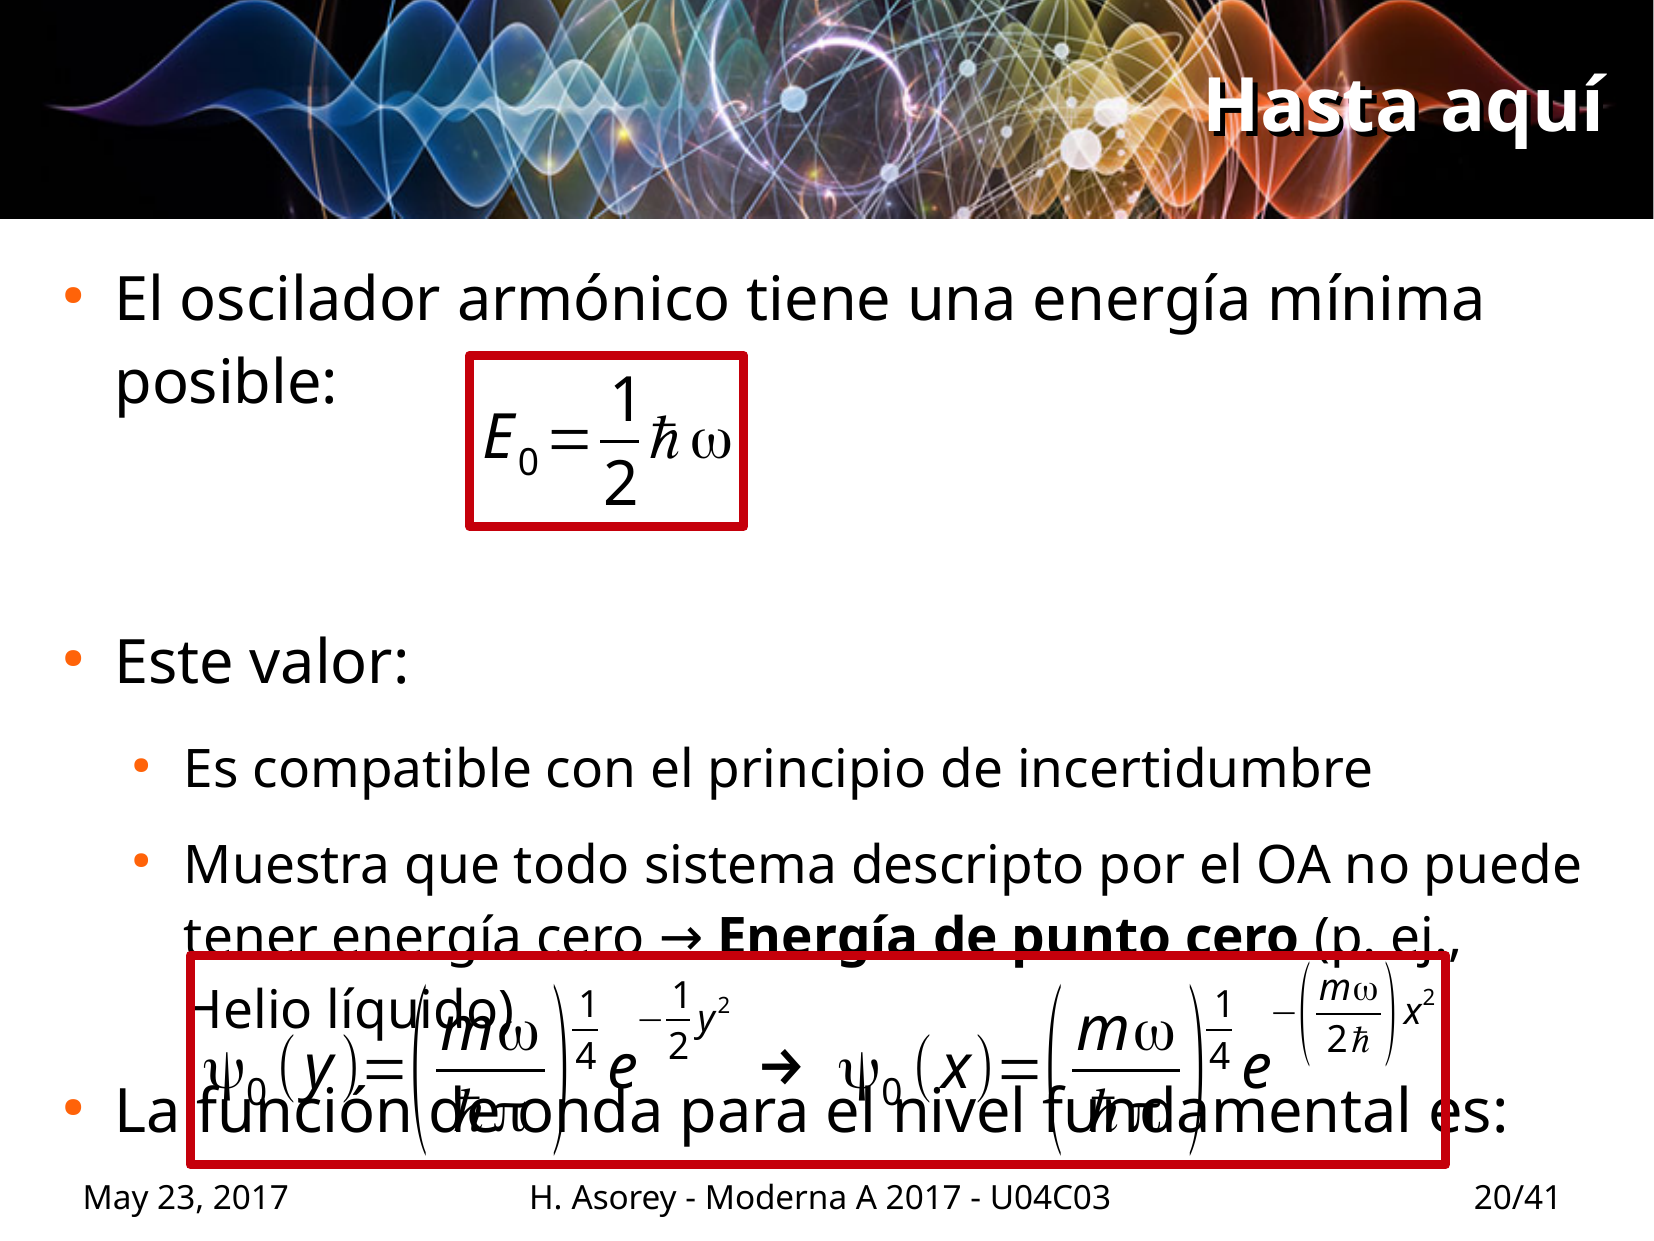

# Hasta aquí
El oscilador armónico tiene una energía mínima posible:
Este valor:
Es compatible con el principio de incertidumbre
Muestra que todo sistema descripto por el OA no puede tener energía cero → Energía de punto cero (p. ej., Helio líquido)
La función de onda para el nivel fundamental es:
May 23, 2017
H. Asorey - Moderna A 2017 - U04C03
20